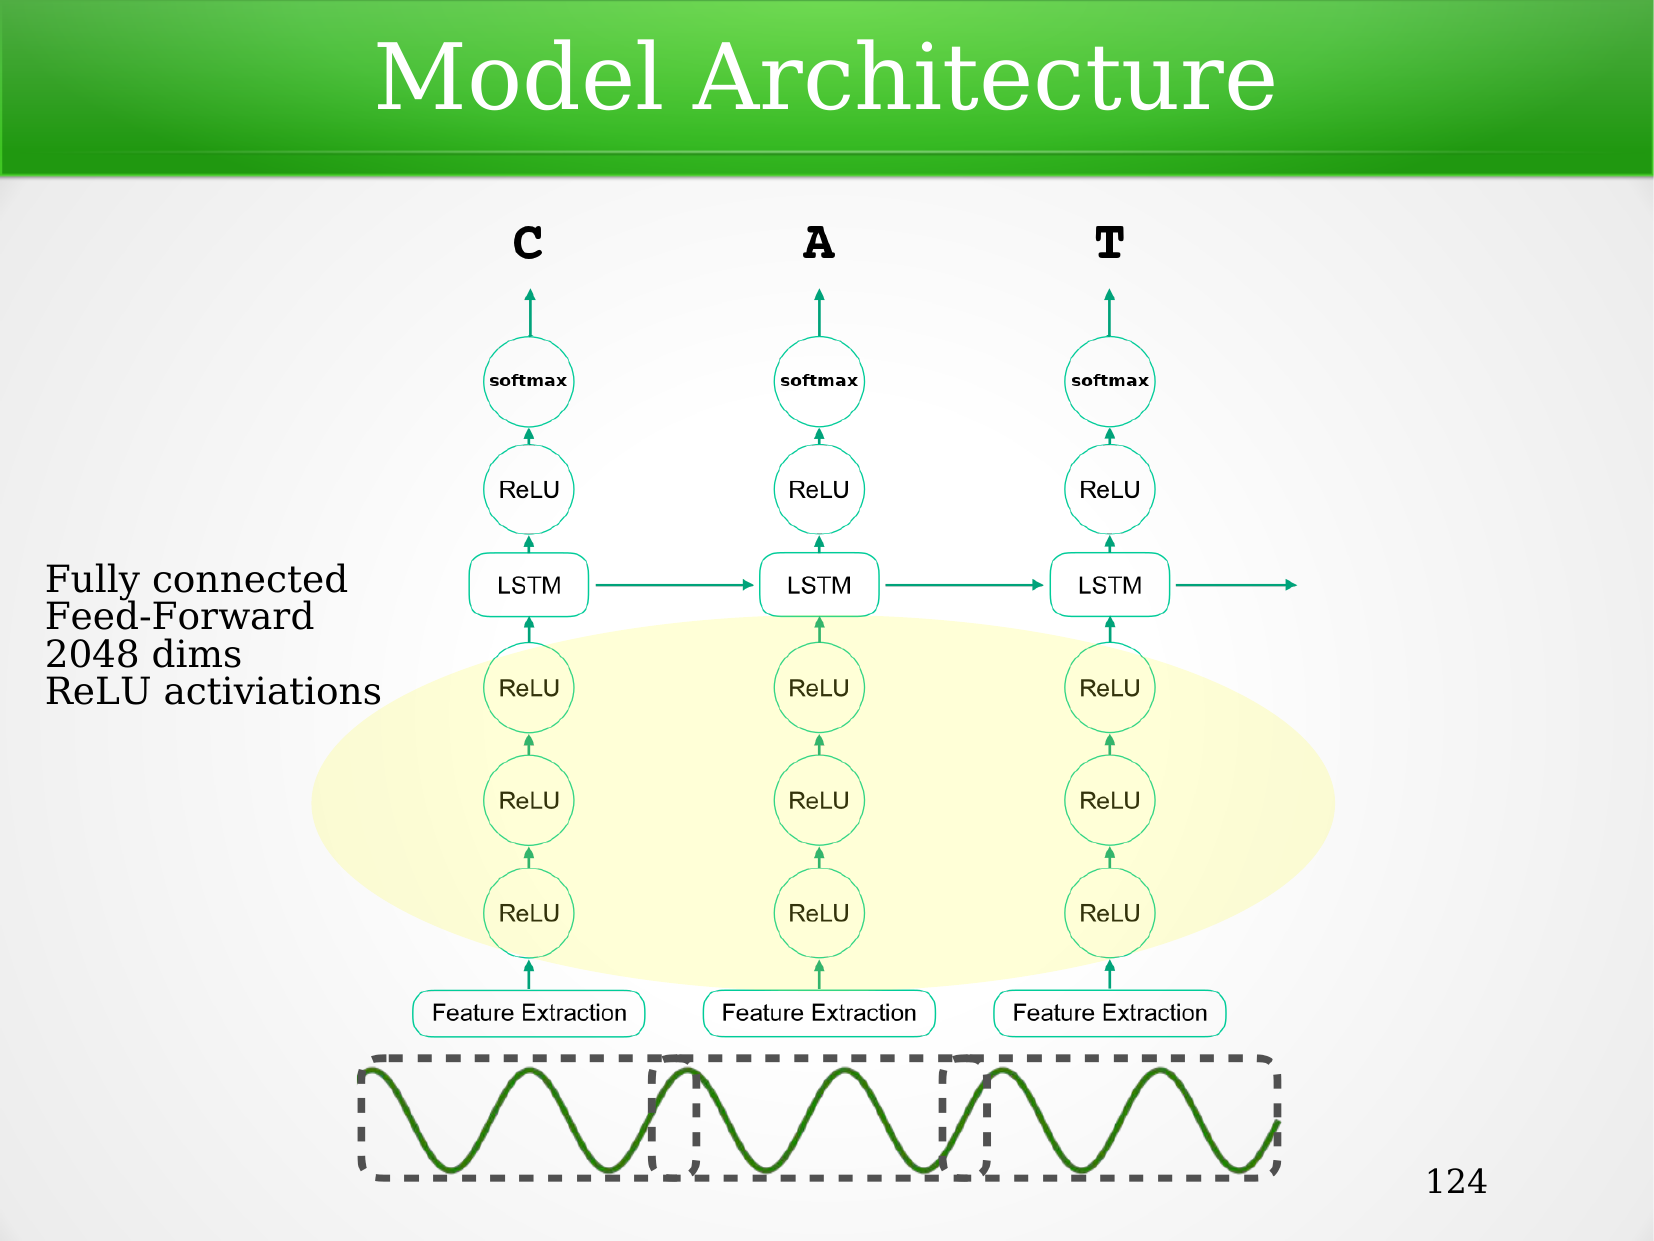

# Model Architecture
Fully connected
Feed-Forward
2048 dims
ReLU activiations